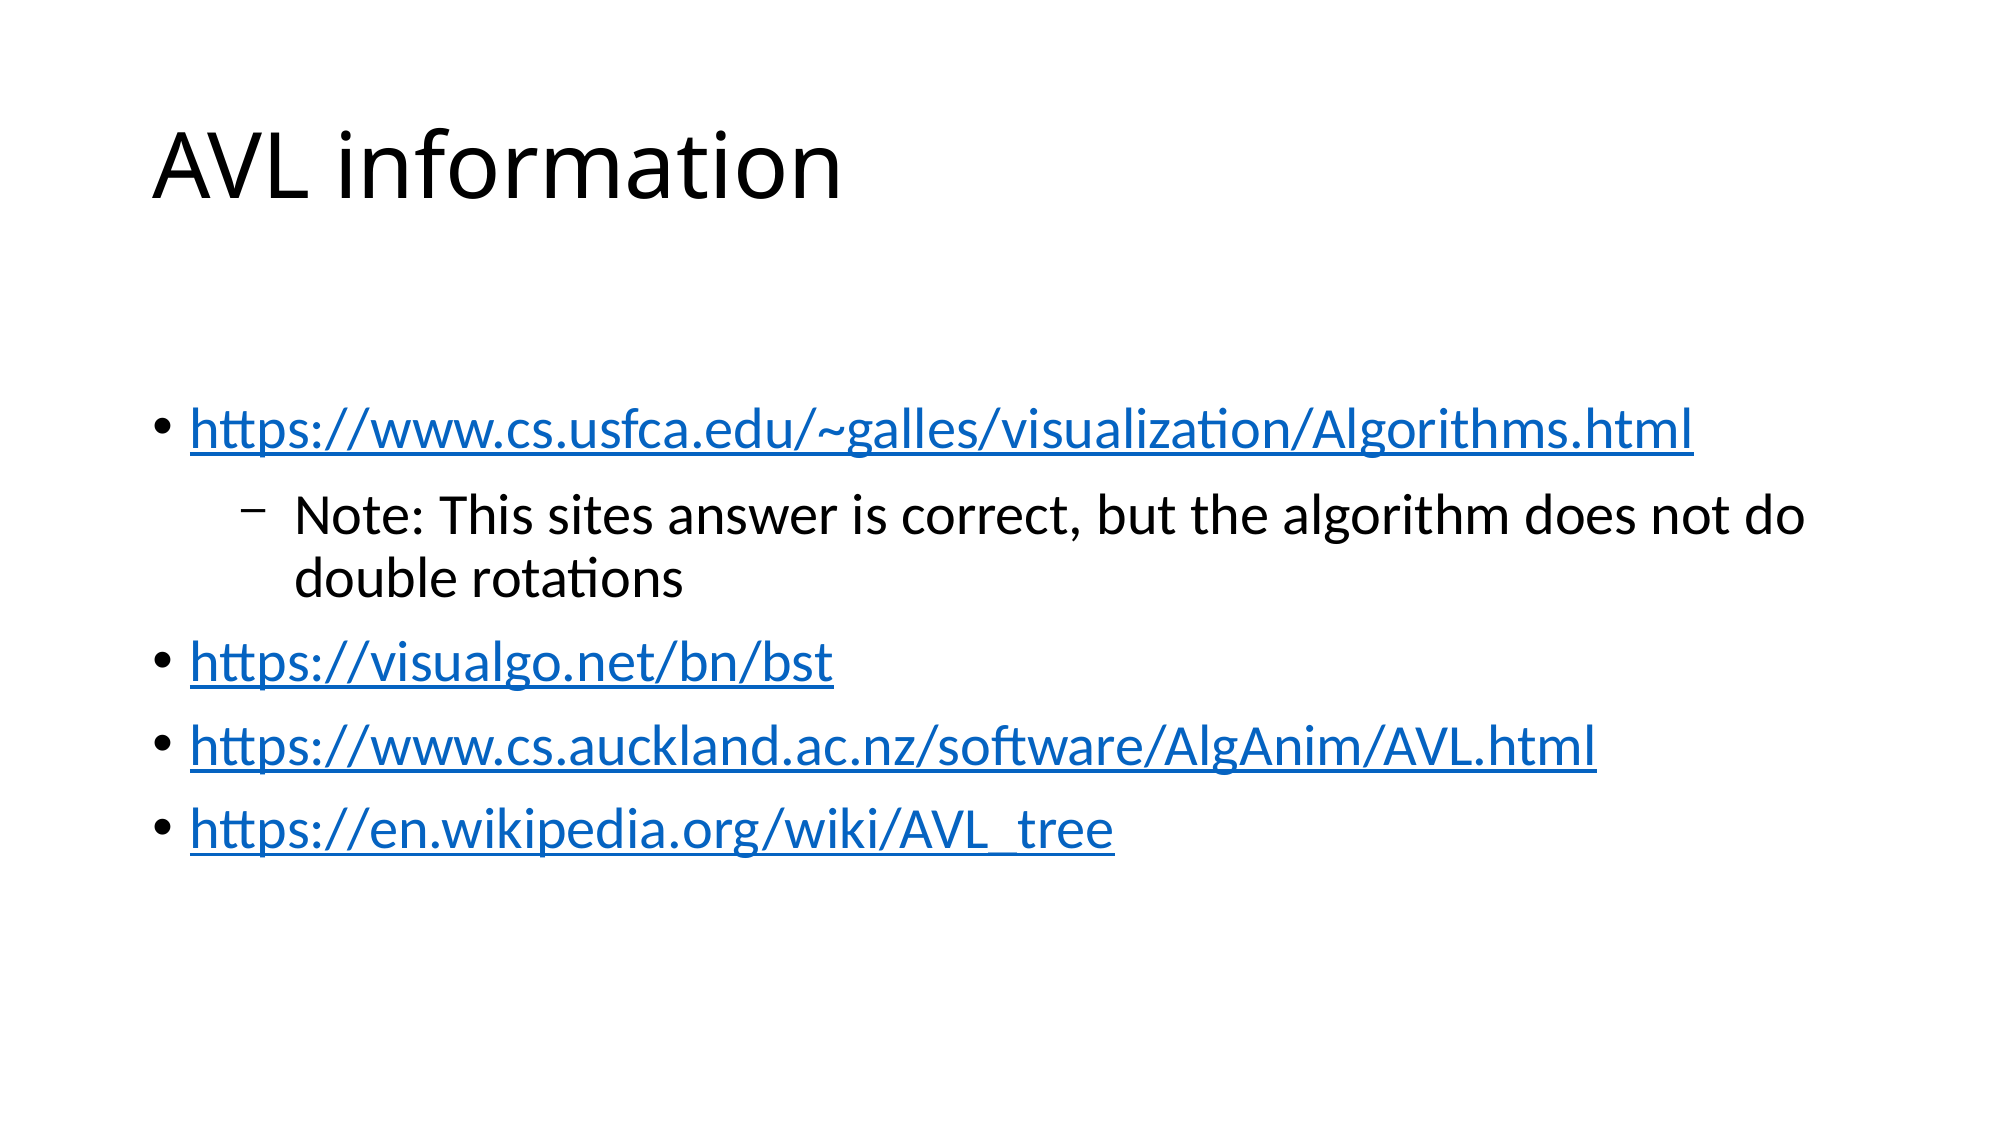

# AVL information
https://www.cs.usfca.edu/~galles/visualization/Algorithms.html
Note: This sites answer is correct, but the algorithm does not do double rotations
https://visualgo.net/bn/bst
https://www.cs.auckland.ac.nz/software/AlgAnim/AVL.html
https://en.wikipedia.org/wiki/AVL_tree